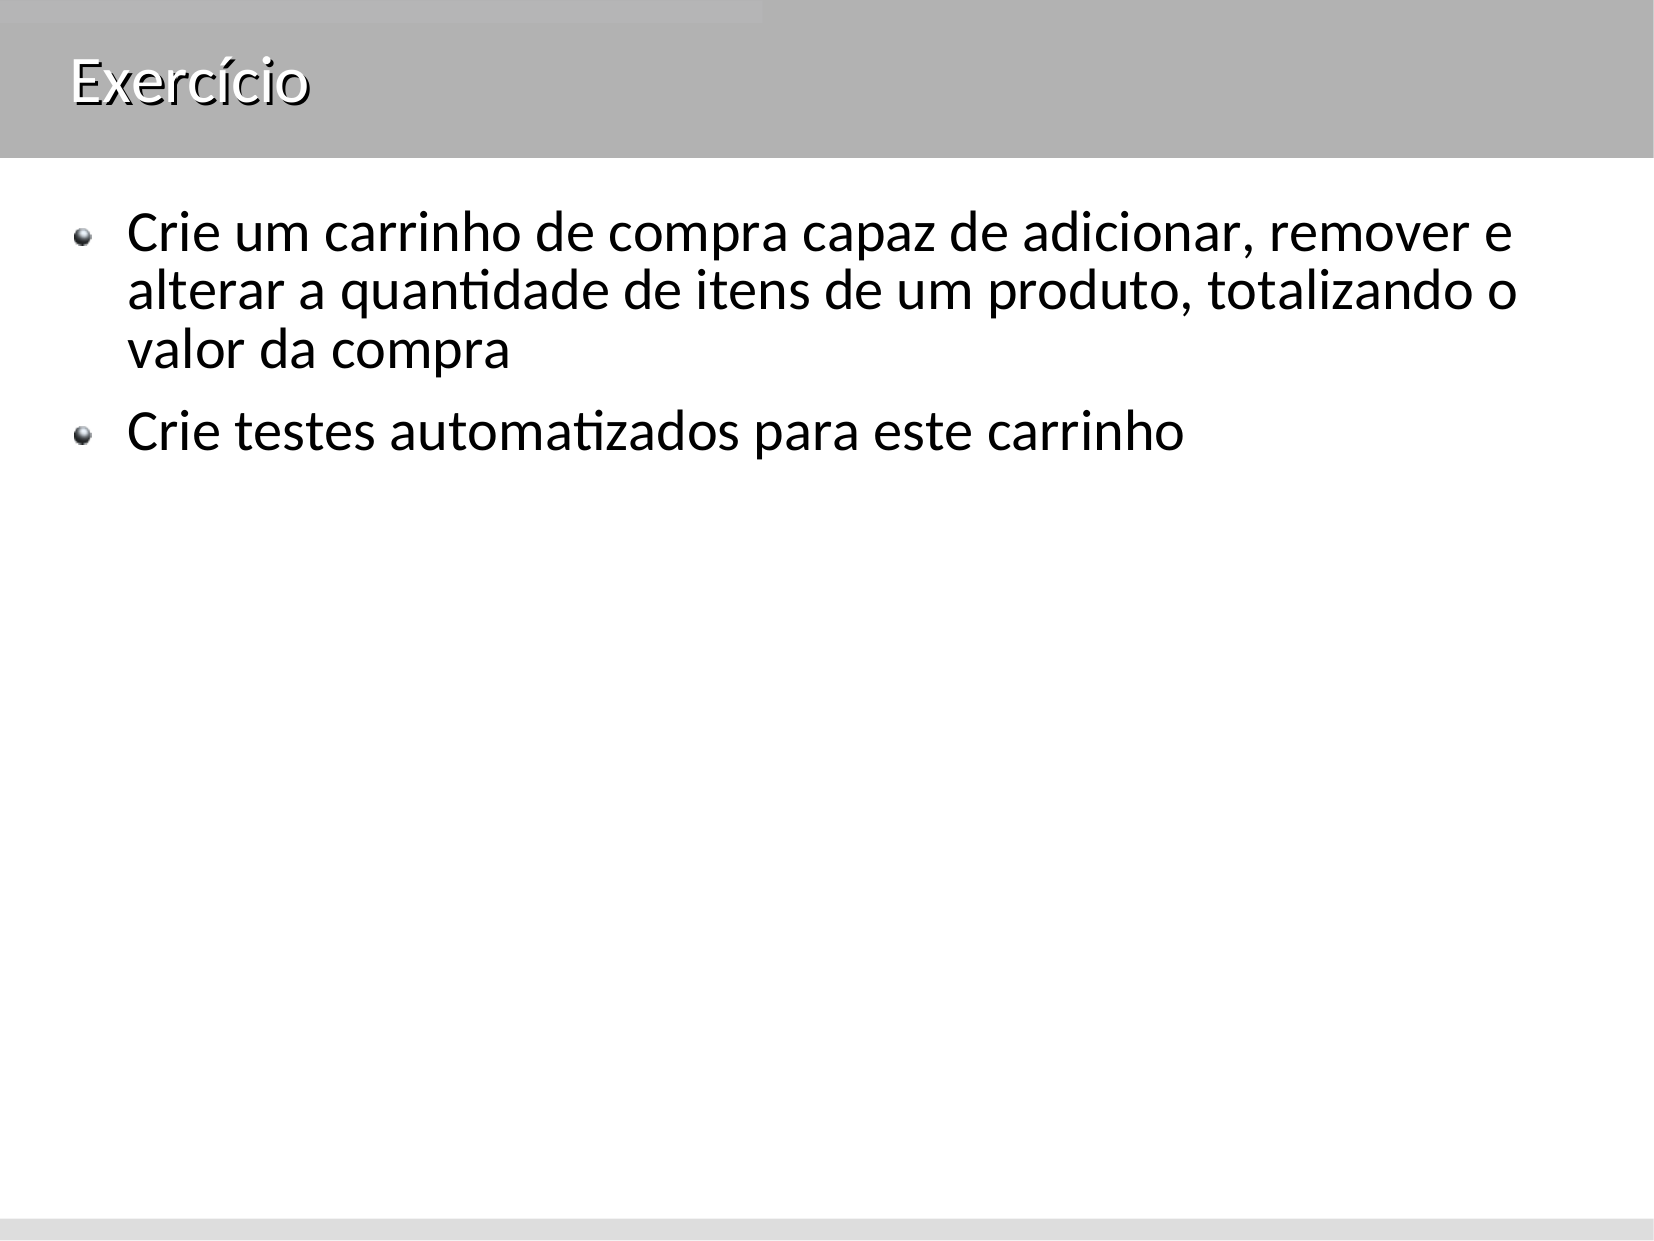

# Exercício
Crie um carrinho de compra capaz de adicionar, remover e alterar a quantidade de itens de um produto, totalizando o valor da compra
Crie testes automatizados para este carrinho